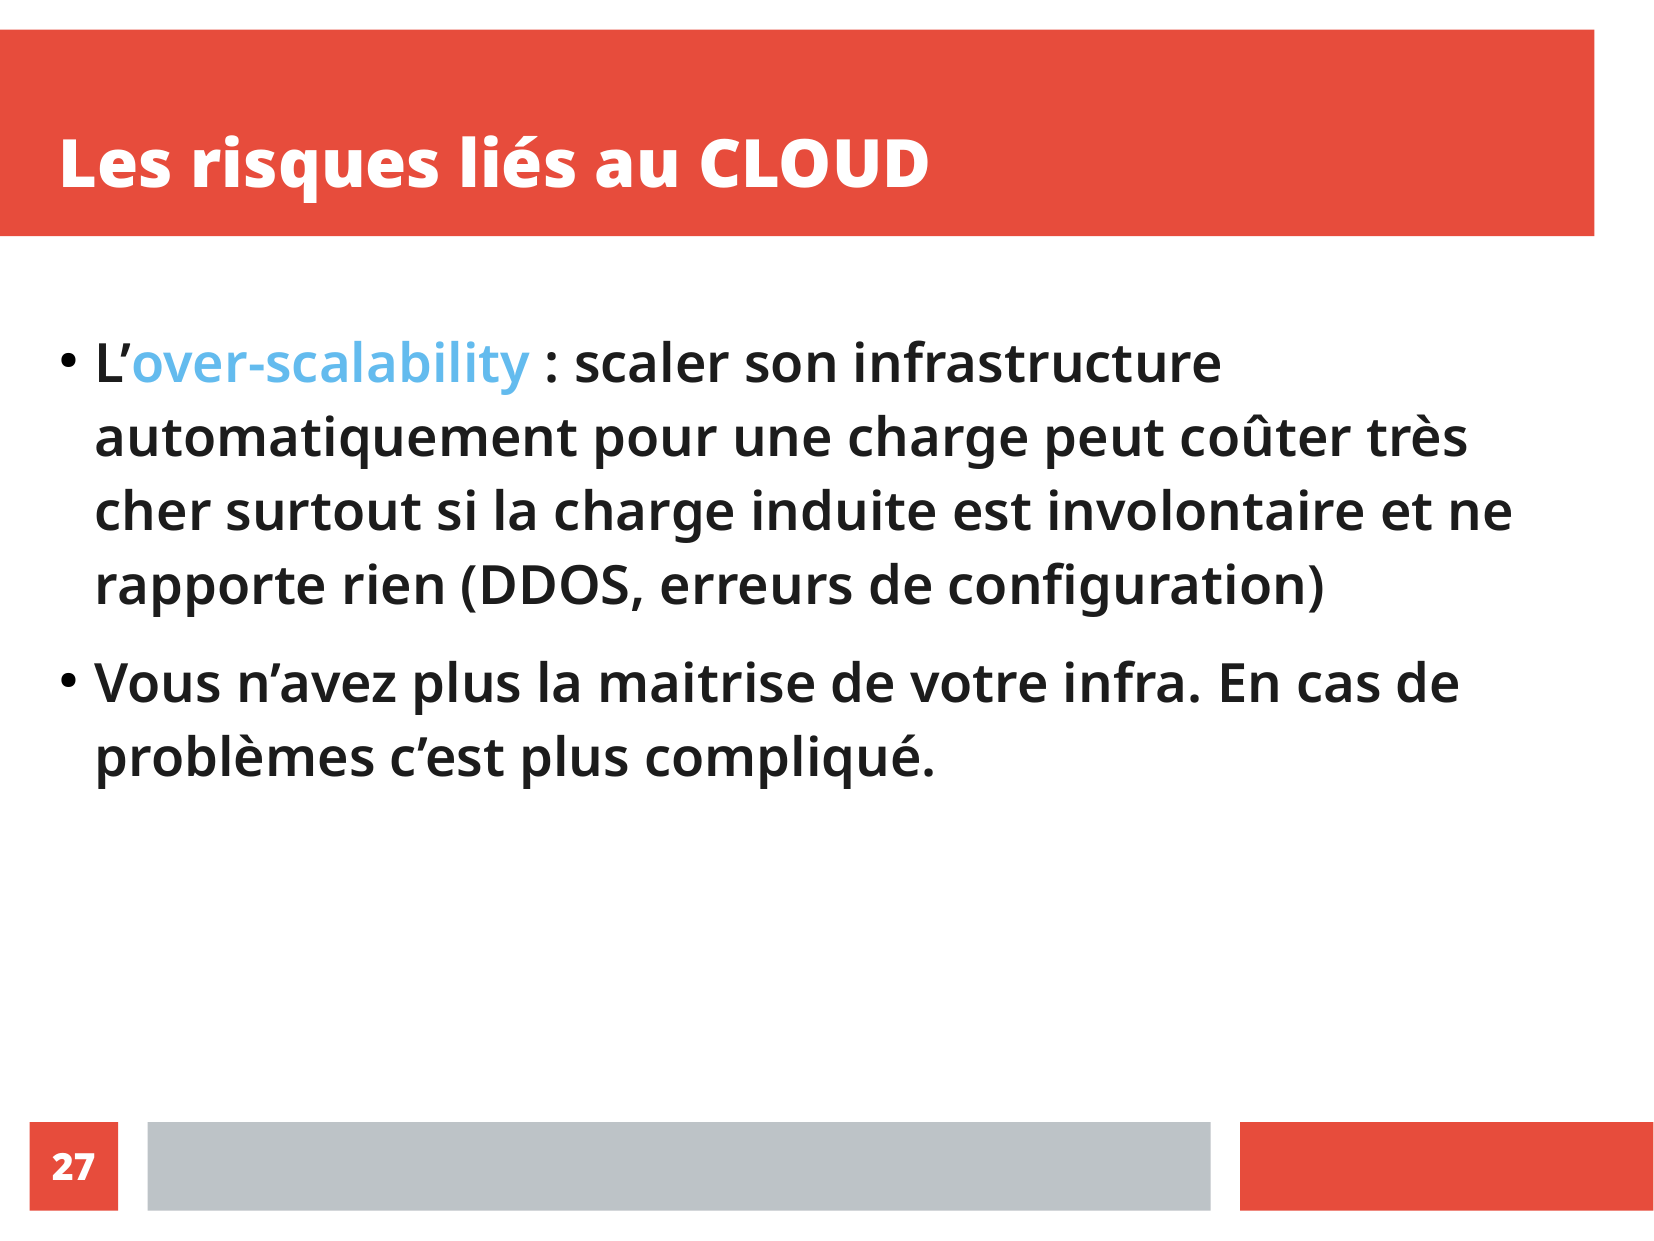

# Les risques liés au CLOUD
L’over-scalability : scaler son infrastructure automatiquement pour une charge peut coûter très cher surtout si la charge induite est involontaire et ne rapporte rien (DDOS, erreurs de configuration)
Vous n’avez plus la maitrise de votre infra. En cas de problèmes c’est plus compliqué.
27